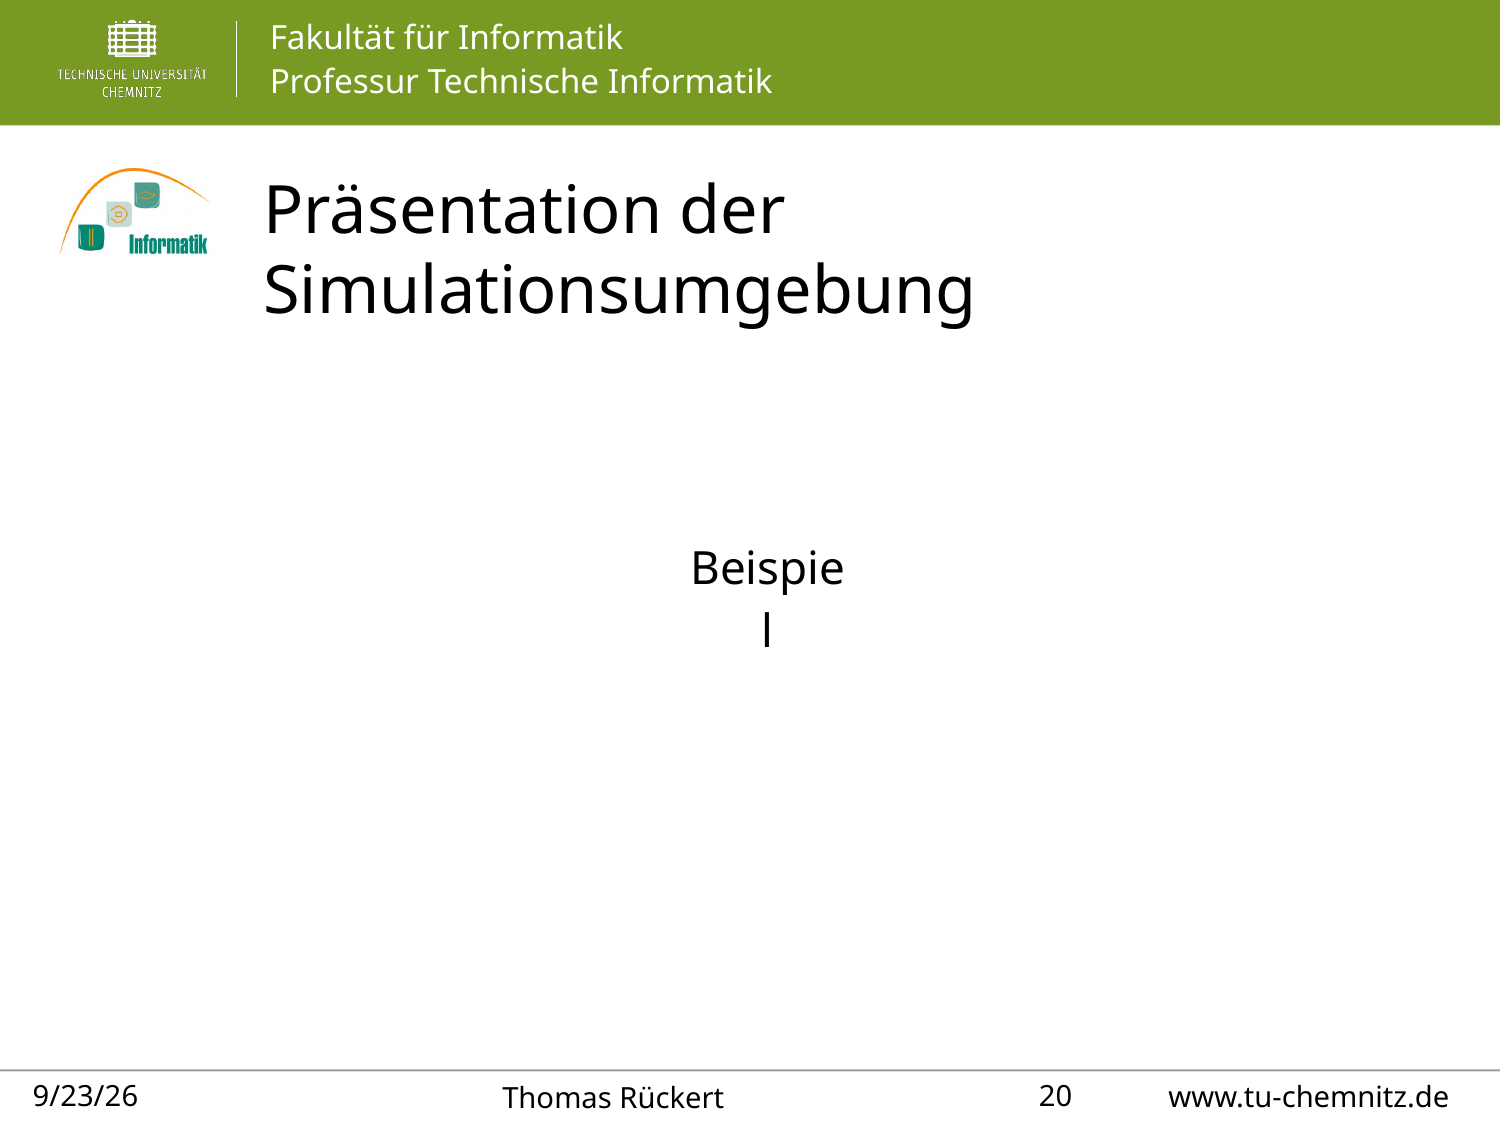

# Präsentation der Simulationsumgebung
Beispiel
Thomas Rückert